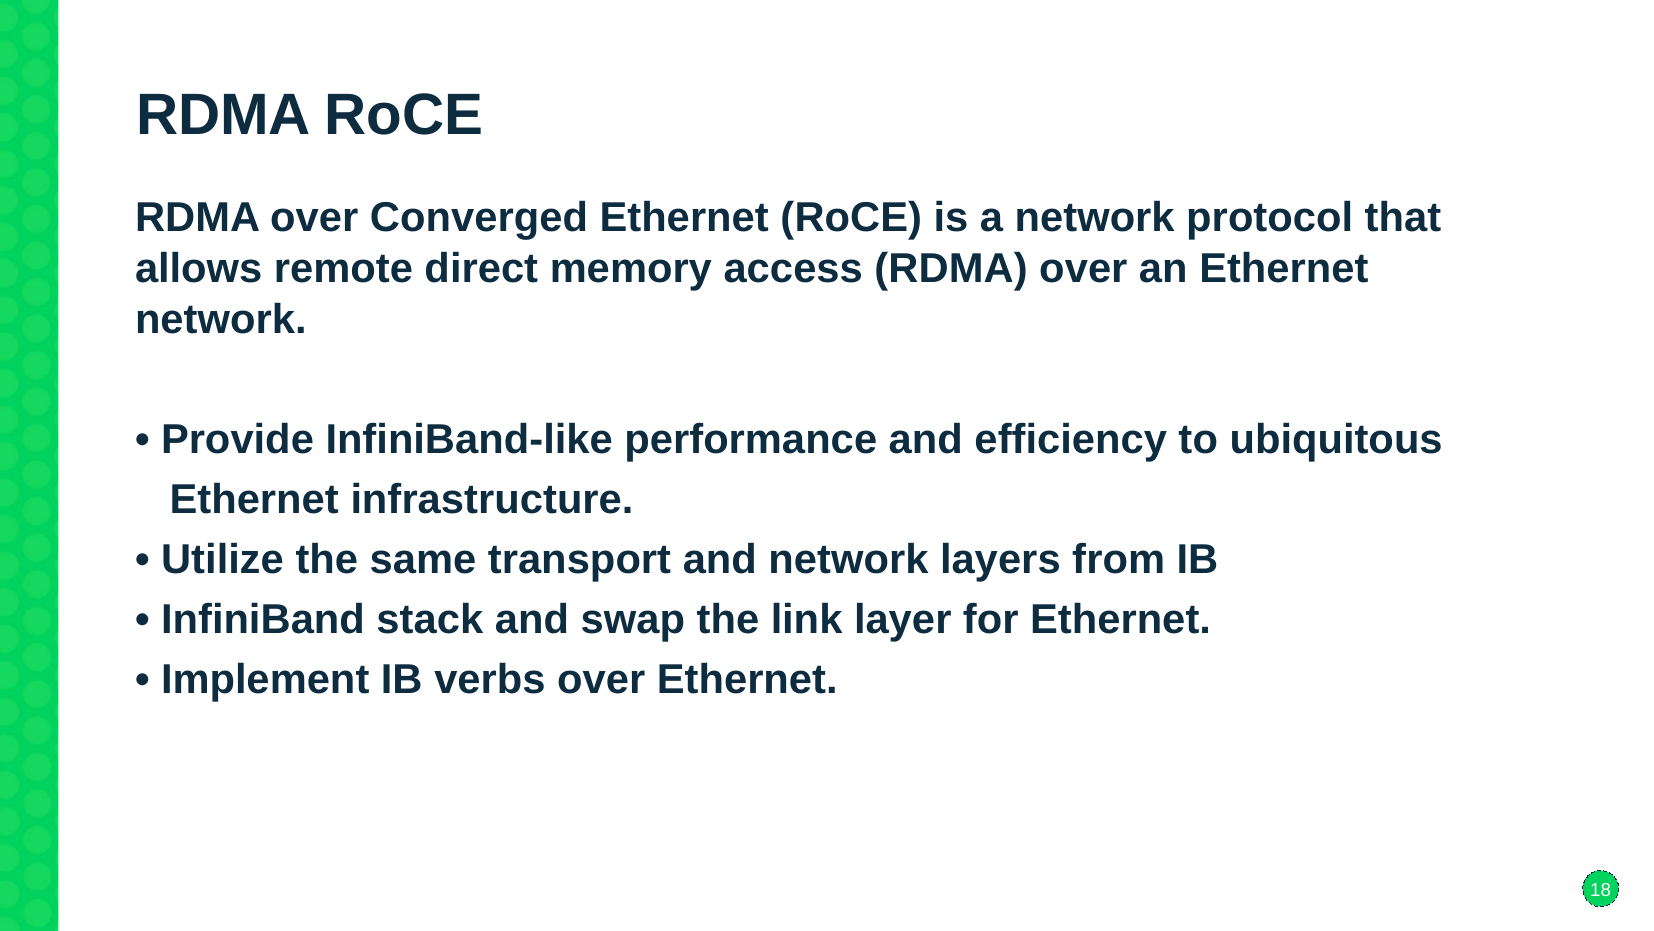

# RDMA RoCE
RDMA over Converged Ethernet (RoCE) is a network protocol that allows remote direct memory access (RDMA) over an Ethernet network.
• Provide InfiniBand-like performance and efficiency to ubiquitous
 Ethernet infrastructure.
• Utilize the same transport and network layers from IB
• InfiniBand stack and swap the link layer for Ethernet.
• Implement IB verbs over Ethernet.
18